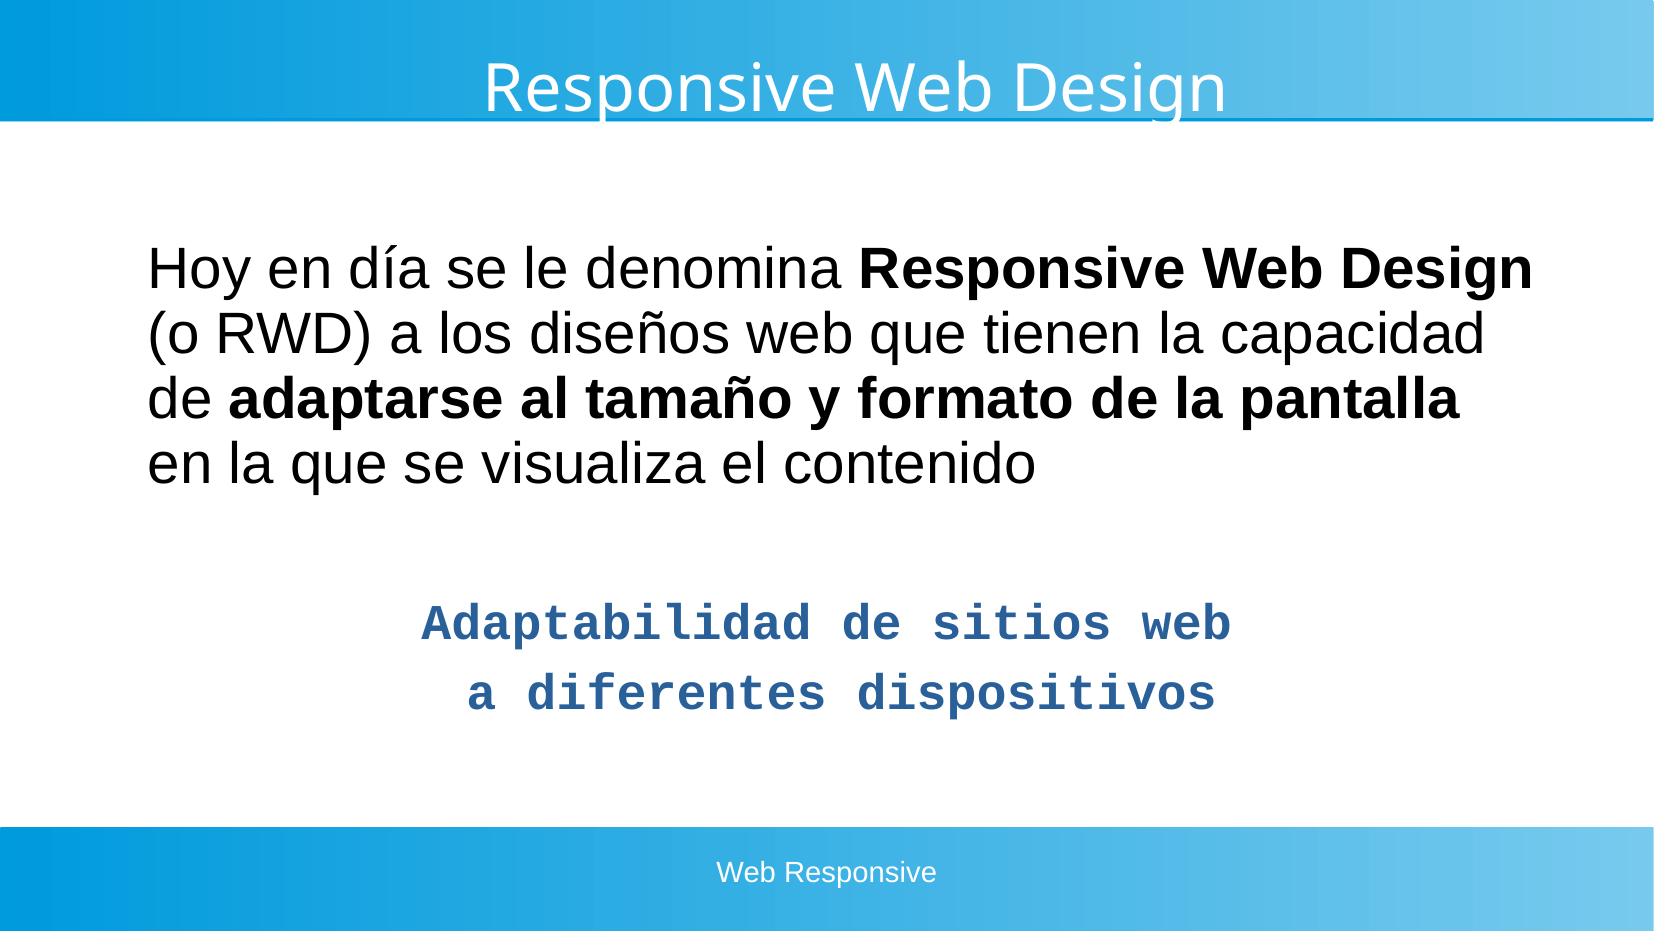

# Responsive Web Design
Hoy en día se le denomina Responsive Web Design (o RWD) a los diseños web que tienen la capacidad de adaptarse al tamaño y formato de la pantalla en la que se visualiza el contenido
Adaptabilidad de sitios web
a diferentes dispositivos
Web Responsive